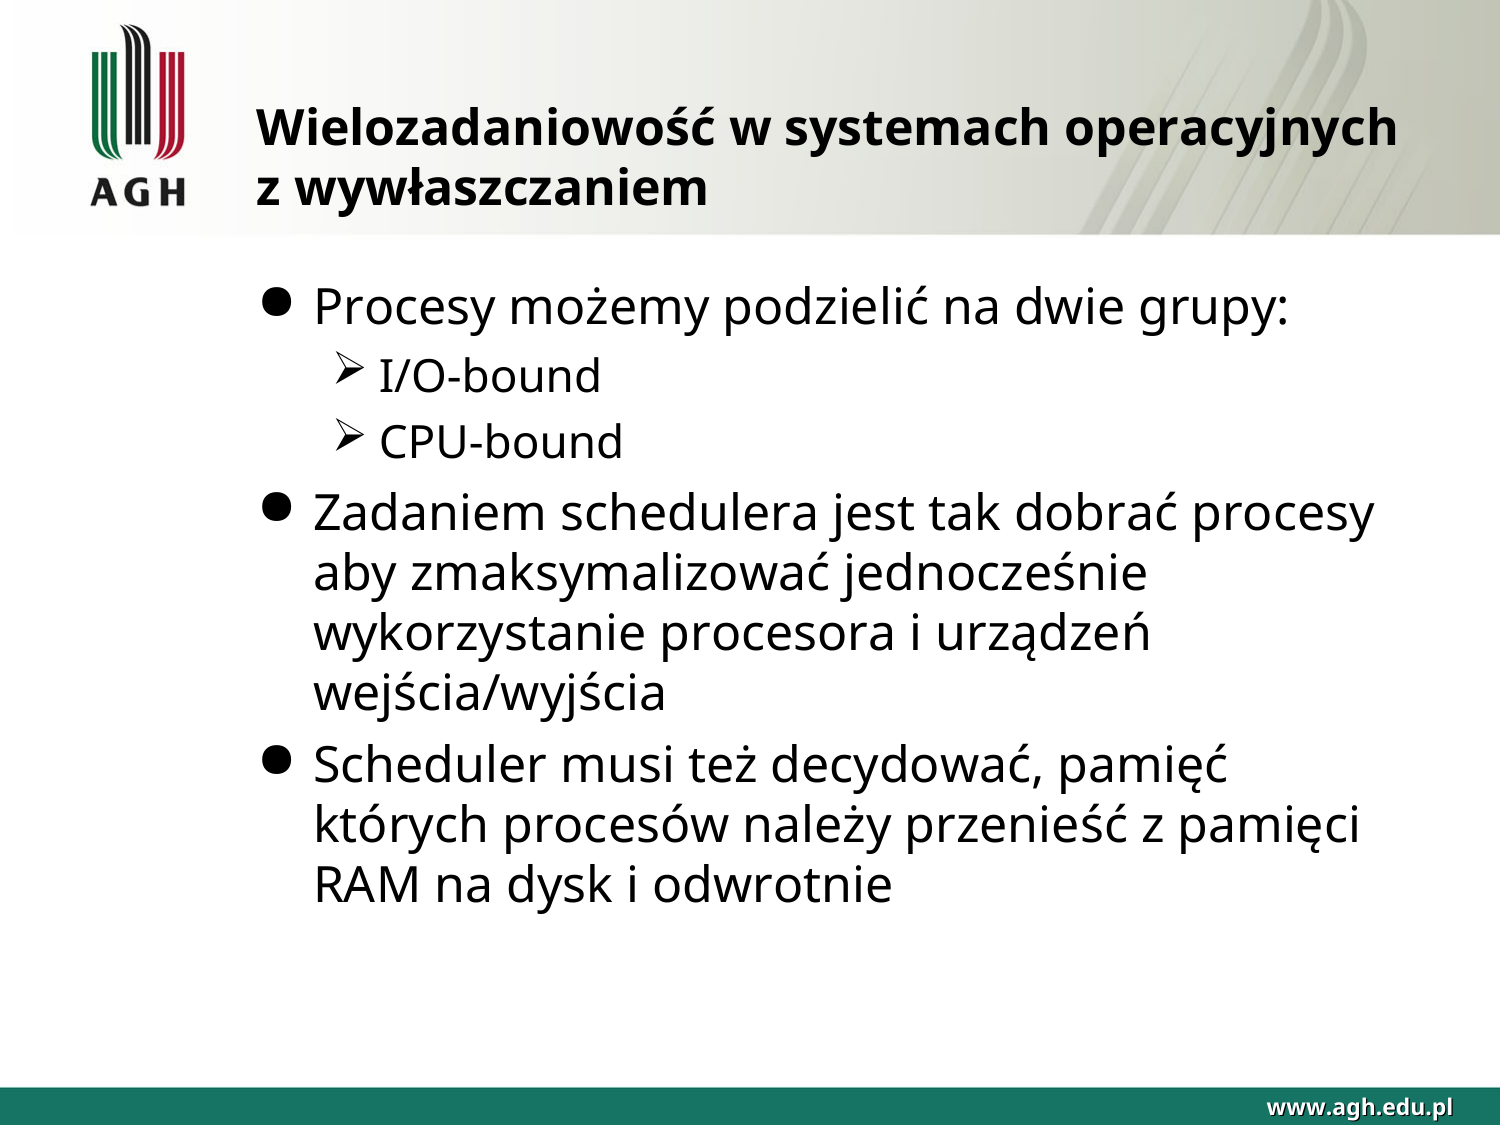

# Wielozadaniowość w systemach operacyjnych z wywłaszczaniem
Procesy możemy podzielić na dwie grupy:
I/O-bound
CPU-bound
Zadaniem schedulera jest tak dobrać procesy aby zmaksymalizować jednocześnie wykorzystanie procesora i urządzeń wejścia/wyjścia
Scheduler musi też decydować, pamięć których procesów należy przenieść z pamięci RAM na dysk i odwrotnie
www.agh.edu.pl